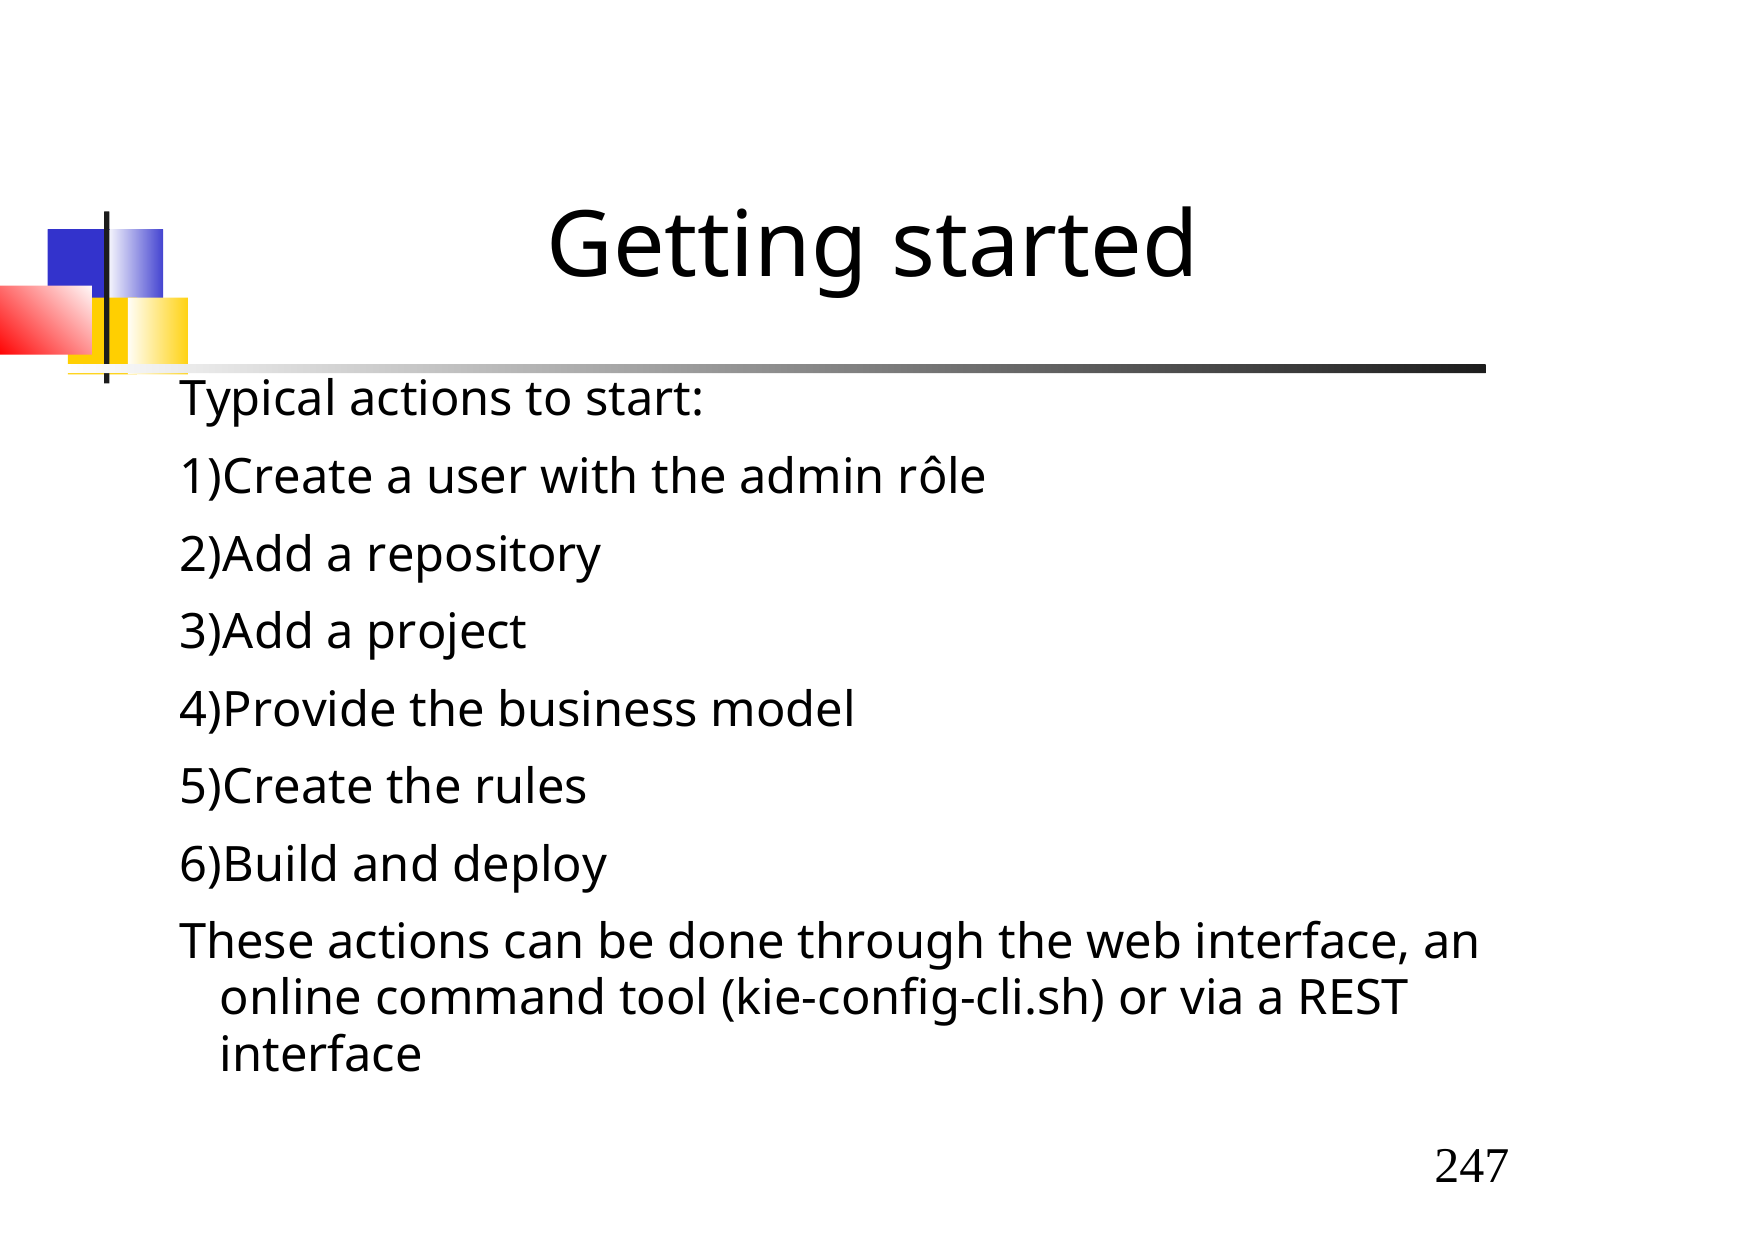

# Getting started
Typical actions to start:
 Create a user with the admin rôle
 Add a repository
 Add a project
 Provide the business model
 Create the rules
 Build and deploy
These actions can be done through the web interface, an online command tool (kie-config-cli.sh) or via a REST interface